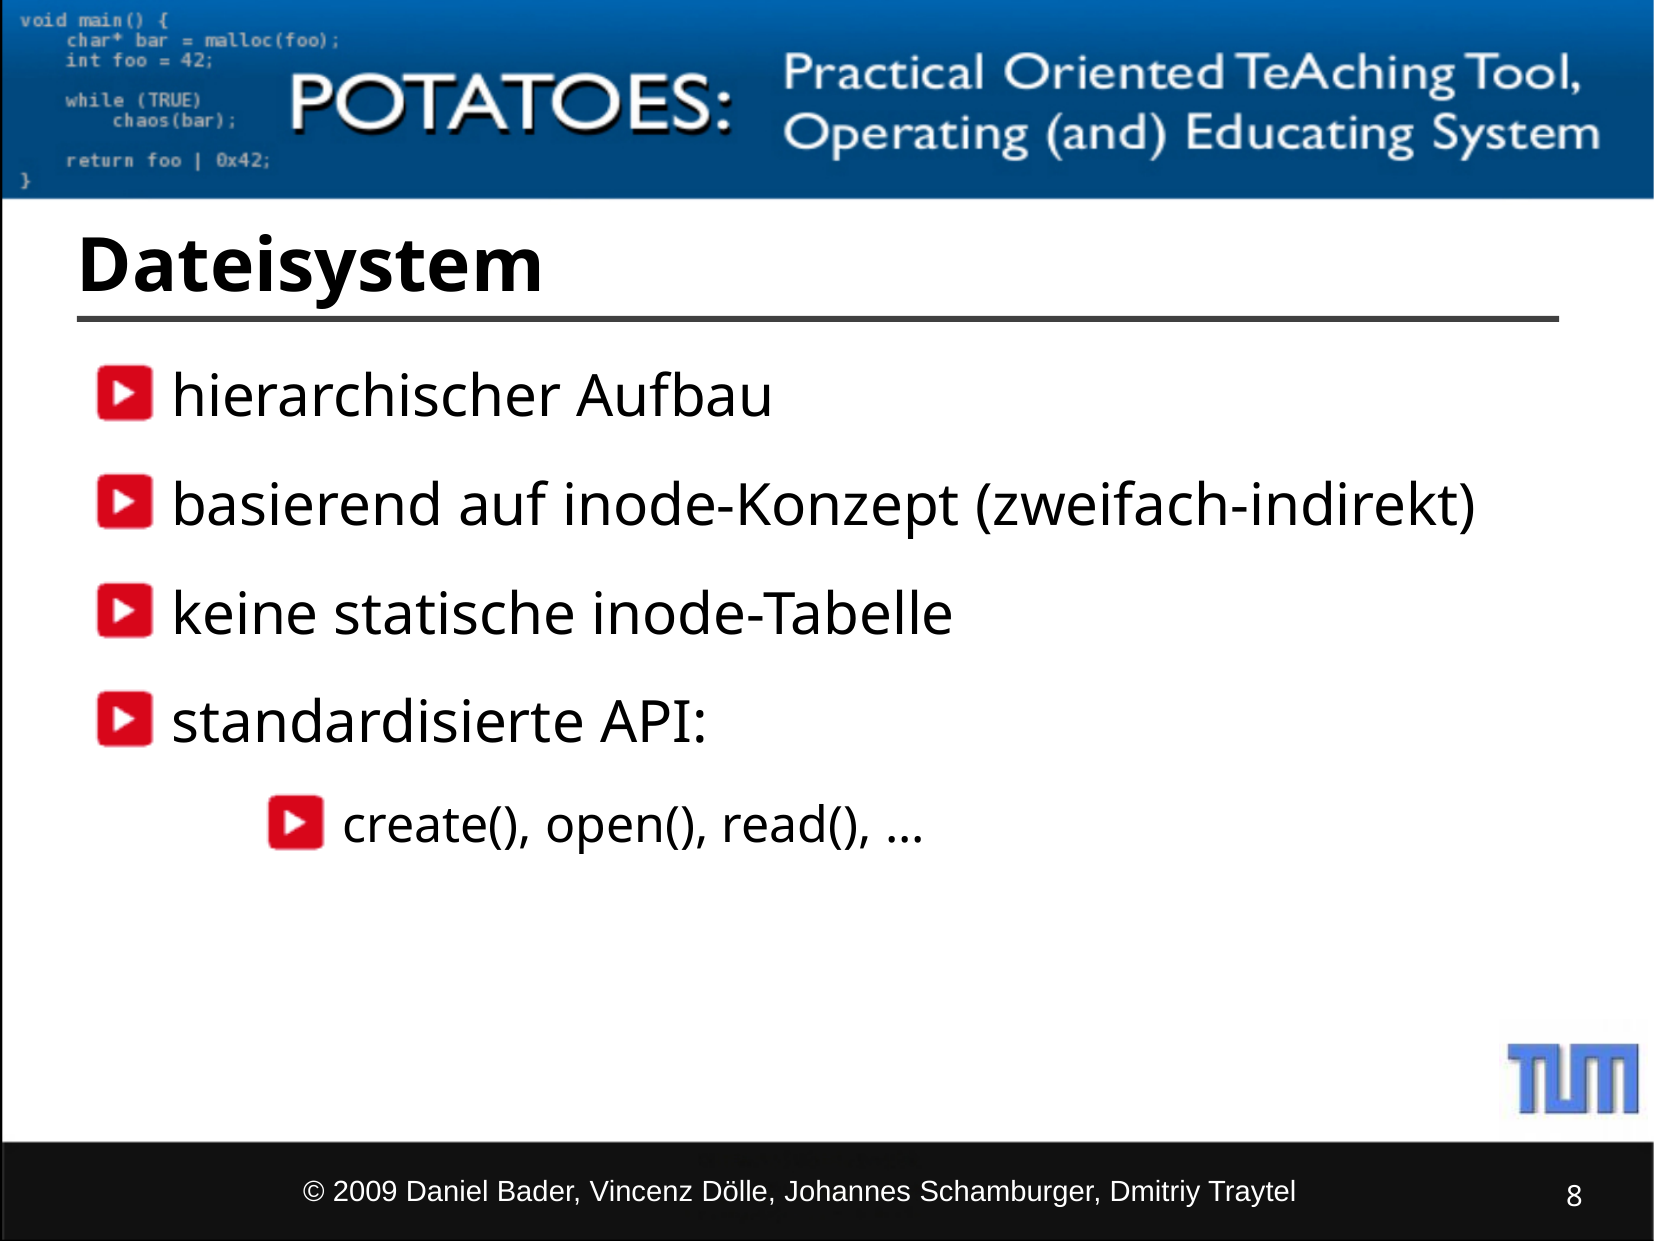

# Dateisystem
hierarchischer Aufbau
basierend auf inode-Konzept (zweifach-indirekt)
keine statische inode-Tabelle
standardisierte API:
create(), open(), read(), ...
8